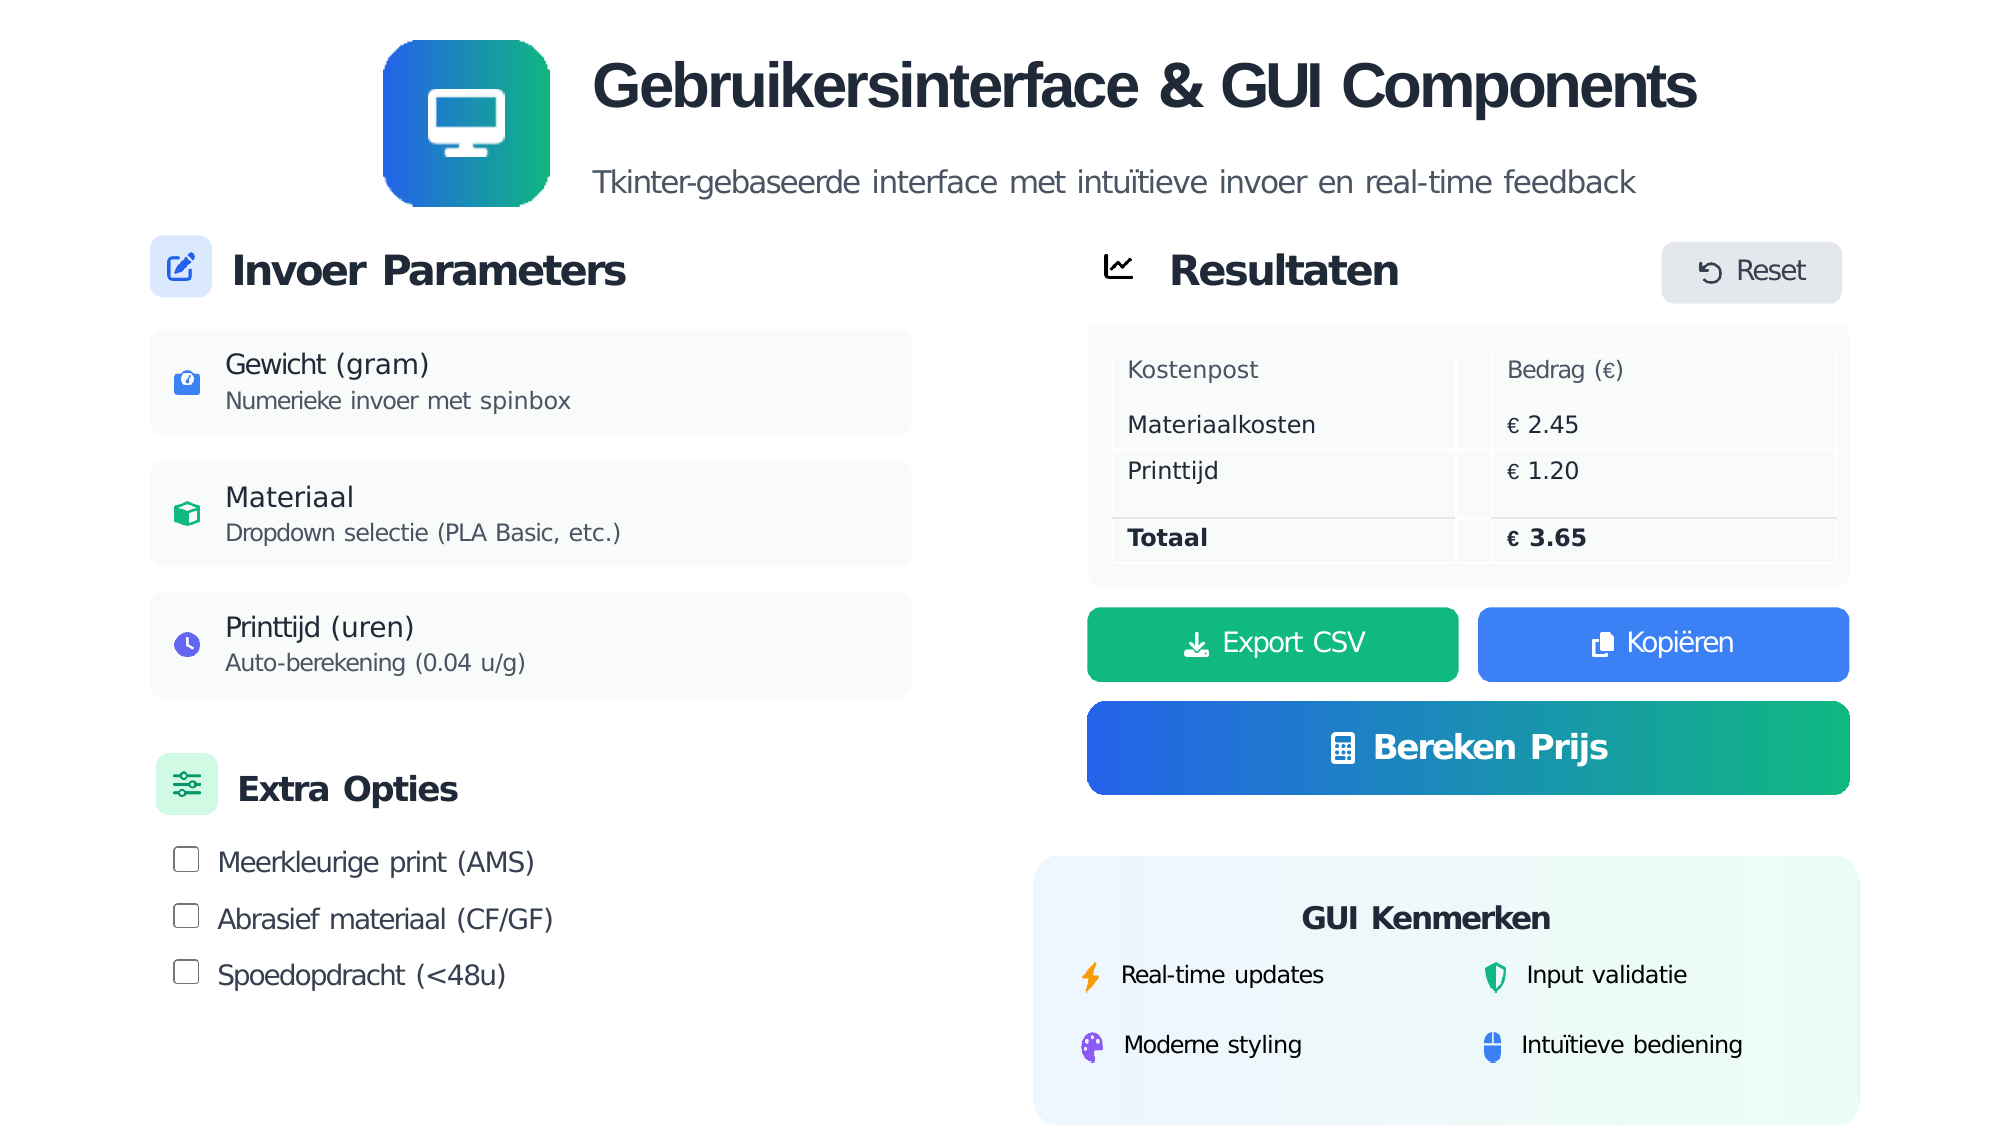

# Gebruikersinterface & GUI Components
Tkinter-gebaseerde interface met intuïtieve invoer en real-time feedback
Invoer Parameters
Resultaten
Reset
Gewicht (gram)
Numerieke invoer met spinbox
Materiaal
Dropdown selectie (PLA Basic, etc.)
| Kostenpost Materiaalkosten | | Bedrag (€) € 2.45 |
| --- | --- | --- |
| Printtijd | | € 1.20 |
| Totaal | | € 3.65 |
Printtijd (uren)
Auto-berekening (0.04 u/g)
Export CSV
Kopiëren
Bereken Prijs
Extra Opties
Meerkleurige print (AMS)
GUI Kenmerken
Abrasief materiaal (CF/GF)
Spoedopdracht (<48u)
Real-time updates
Input validatie
Moderne styling
Intuïtieve bediening